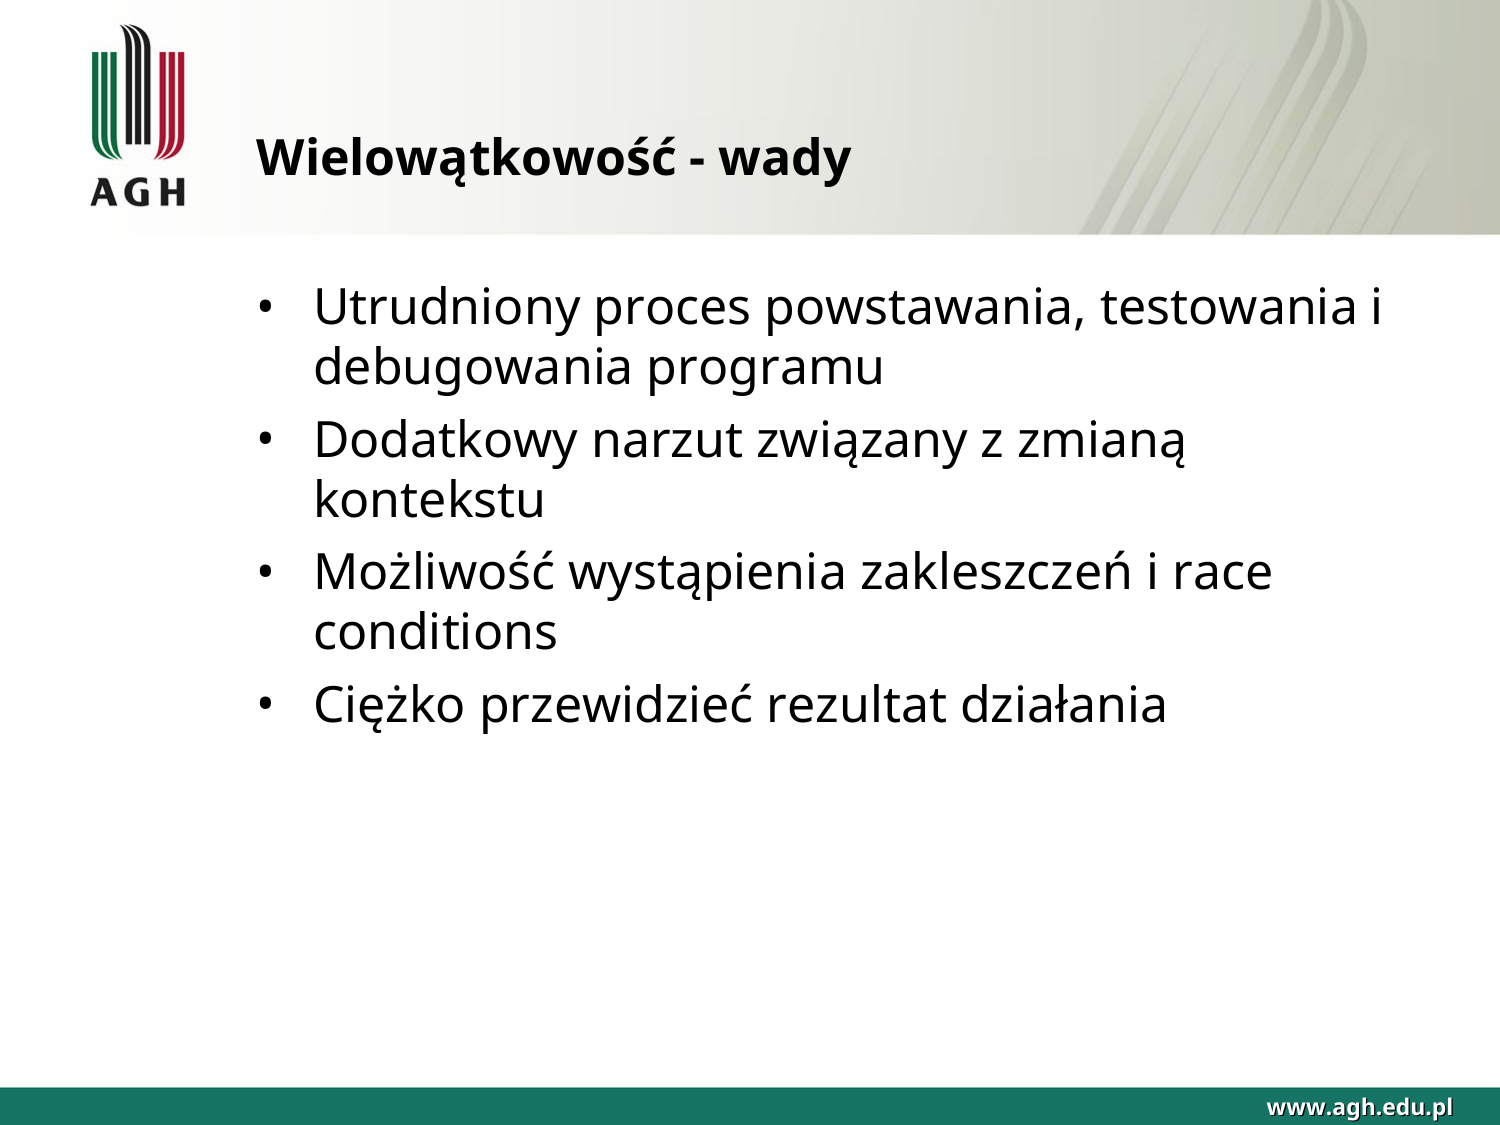

# Wielowątkowość - wady
Utrudniony proces powstawania, testowania i debugowania programu
Dodatkowy narzut związany z zmianą kontekstu
Możliwość wystąpienia zakleszczeń i race conditions
Ciężko przewidzieć rezultat działania
www.agh.edu.pl